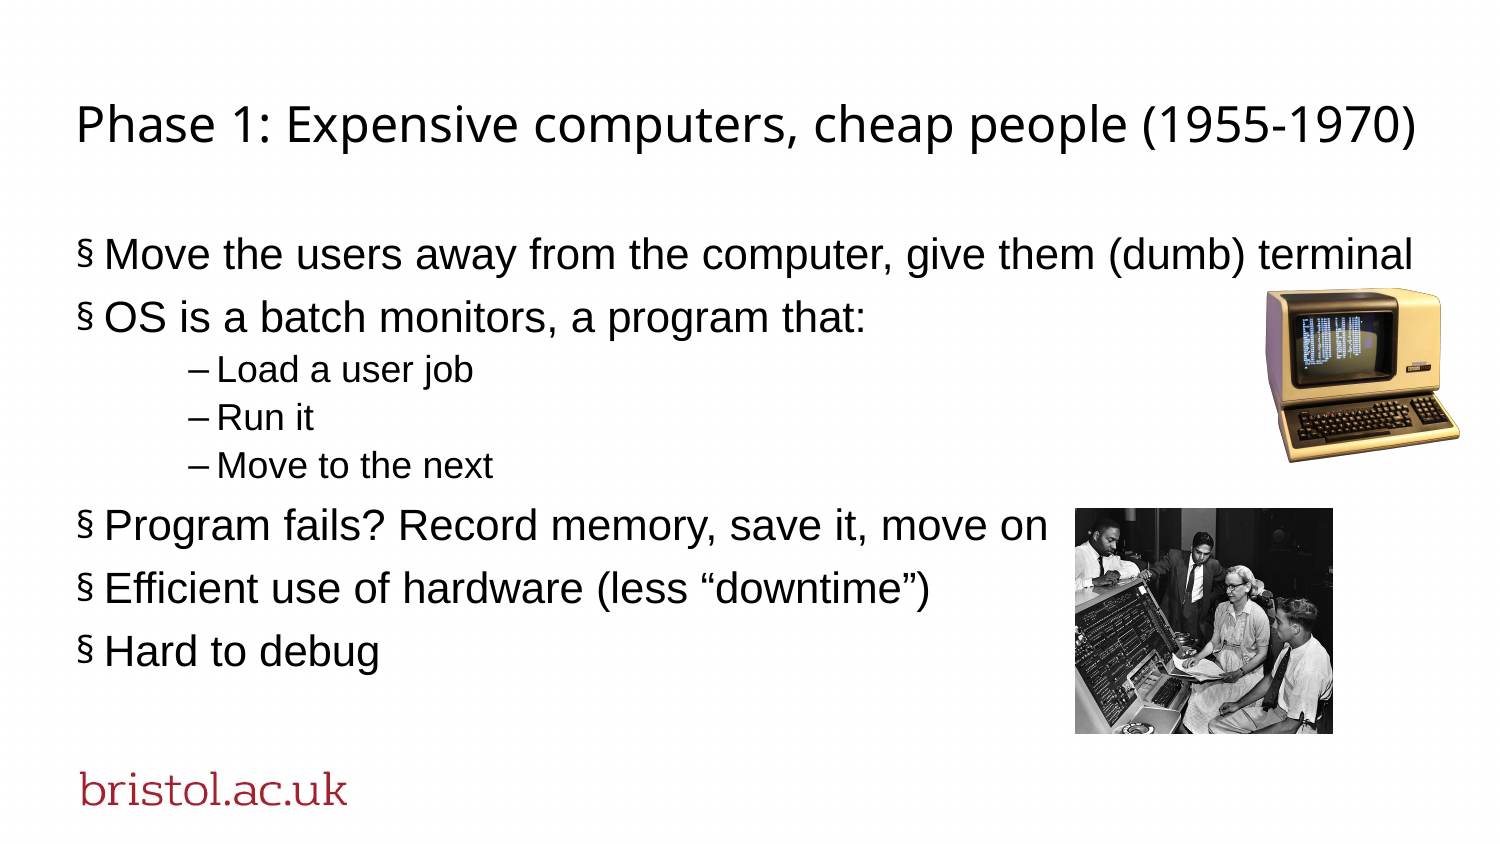

# Phase 1: Expensive computers, cheap people (1955-1970)
Move the users away from the computer, give them (dumb) terminal
OS is a batch monitors, a program that:
Load a user job
Run it
Move to the next
Program fails? Record memory, save it, move on
Efficient use of hardware (less “downtime”)
Hard to debug